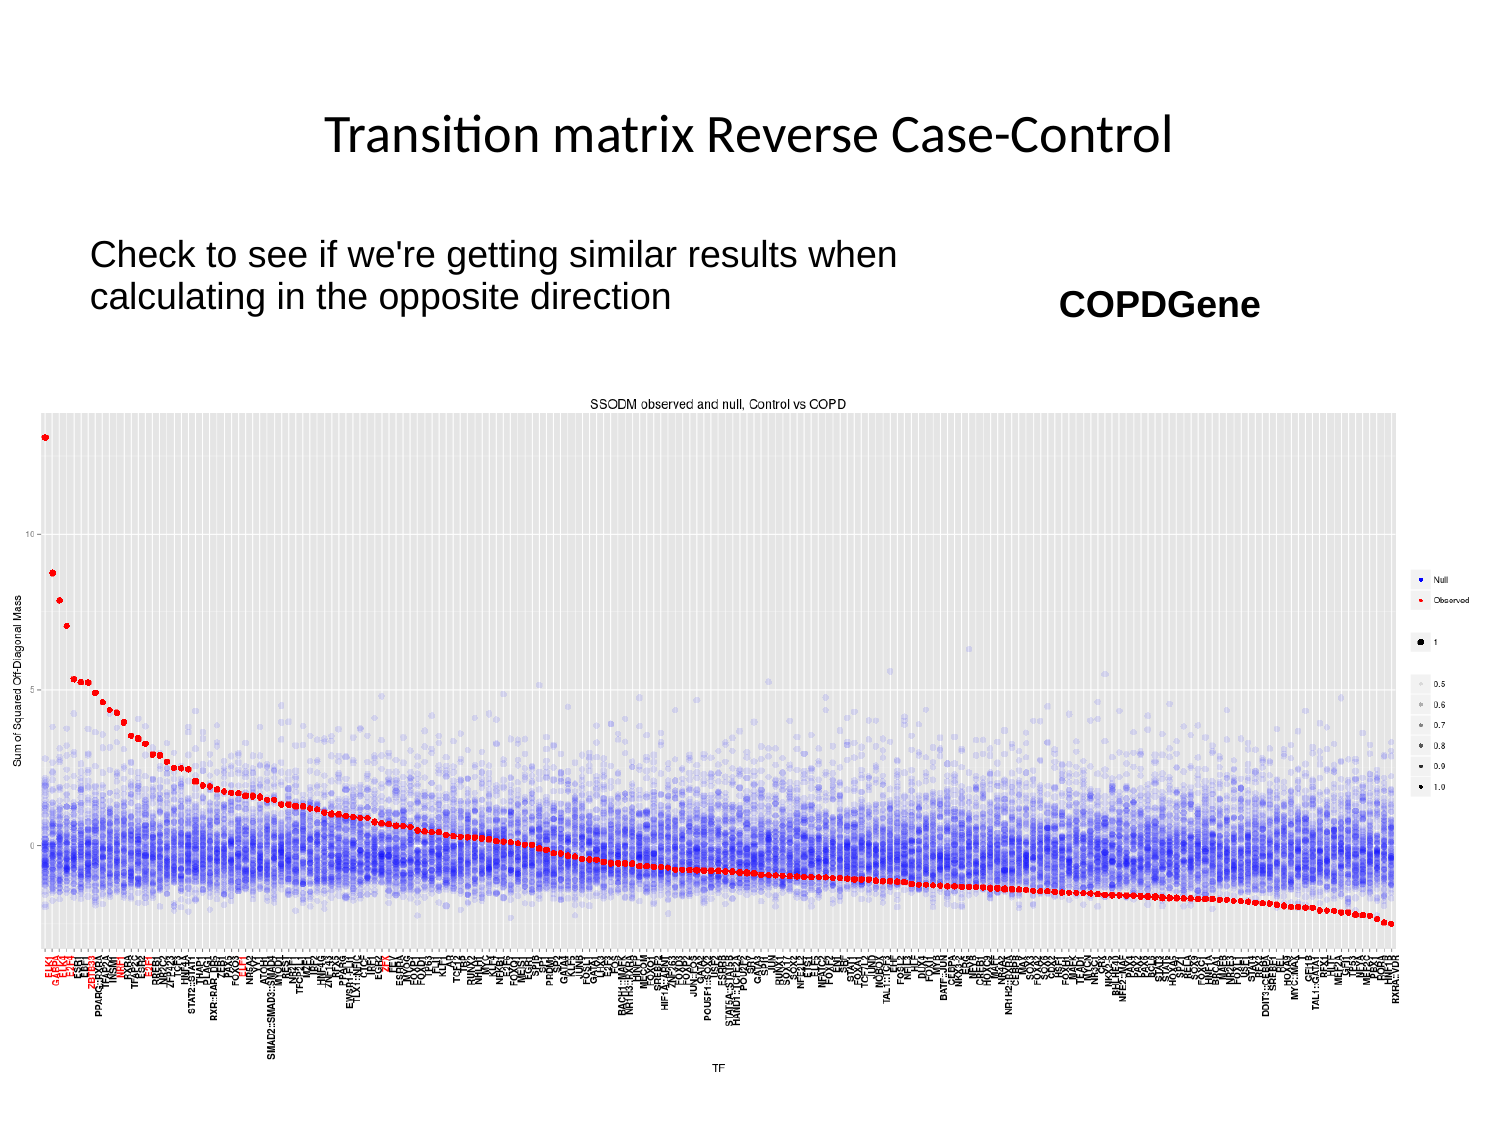

# Transition matrix Reverse Case-Control
Check to see if we're getting similar results when calculating in the opposite direction
COPDGene